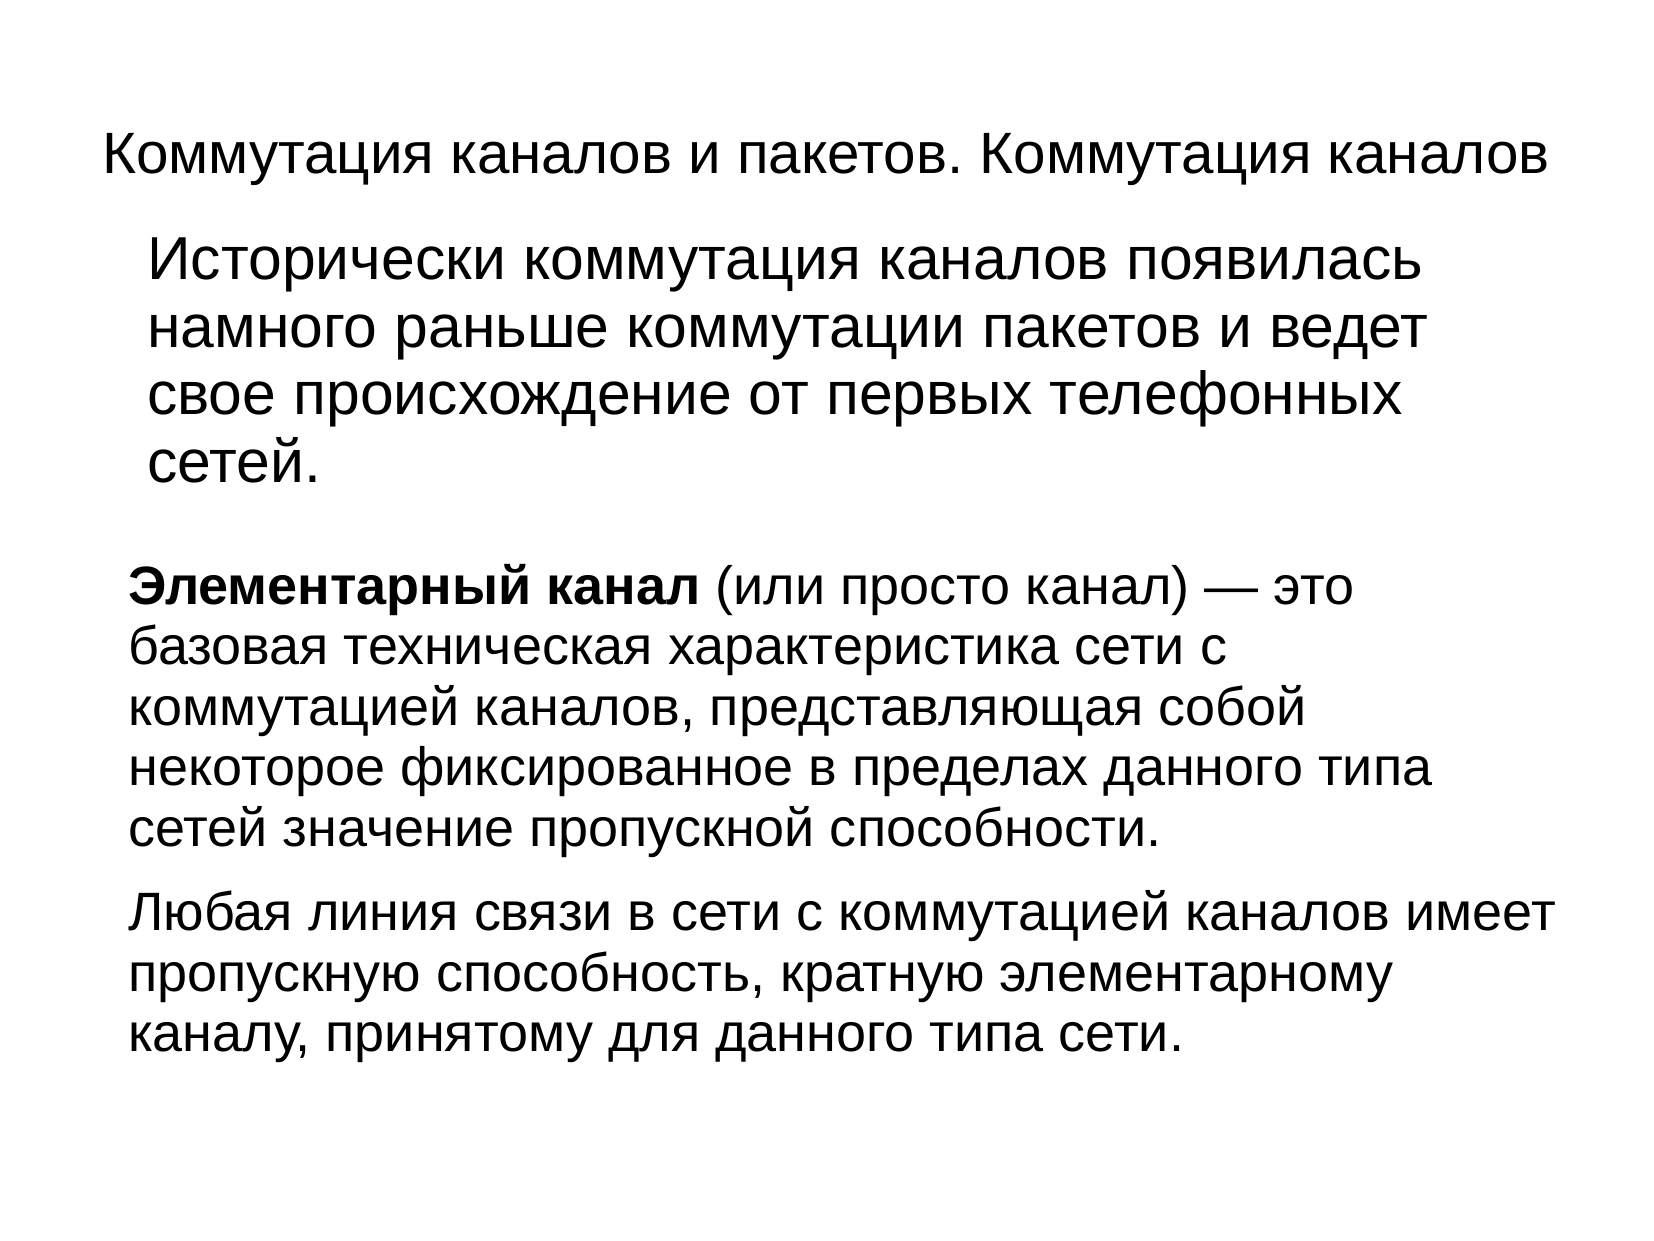

# Коммутация каналов и пакетов. Коммутация каналов
Исторически коммутация каналов появилась намного раньше коммутации пакетов и ведет свое происхождение от первых телефонных сетей.
Элементарный канал (или просто канал) — это базовая техническая характеристика сети с коммутацией каналов, представляющая собой некоторое фиксированное в пределах данного типа сетей значение пропускной способности.
Любая линия связи в сети с коммутацией каналов имеет пропускную способность, кратную элементарному каналу, принятому для данного типа сети.